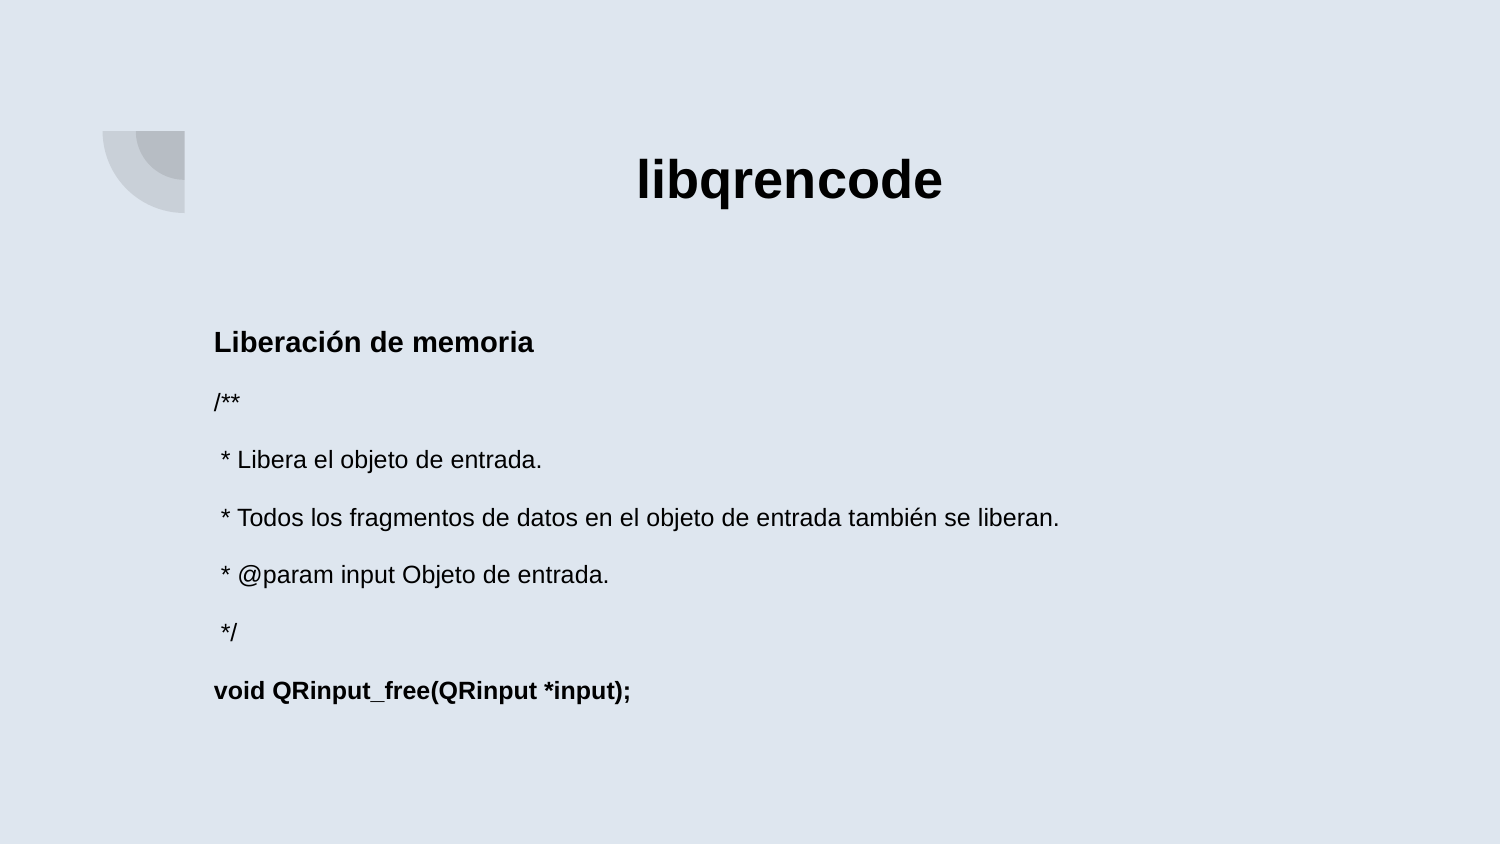

# libqrencode
Liberación de memoria
/**
 * Libera el objeto de entrada.
 * Todos los fragmentos de datos en el objeto de entrada también se liberan.
 * @param input Objeto de entrada.
 */
void QRinput_free(QRinput *input);